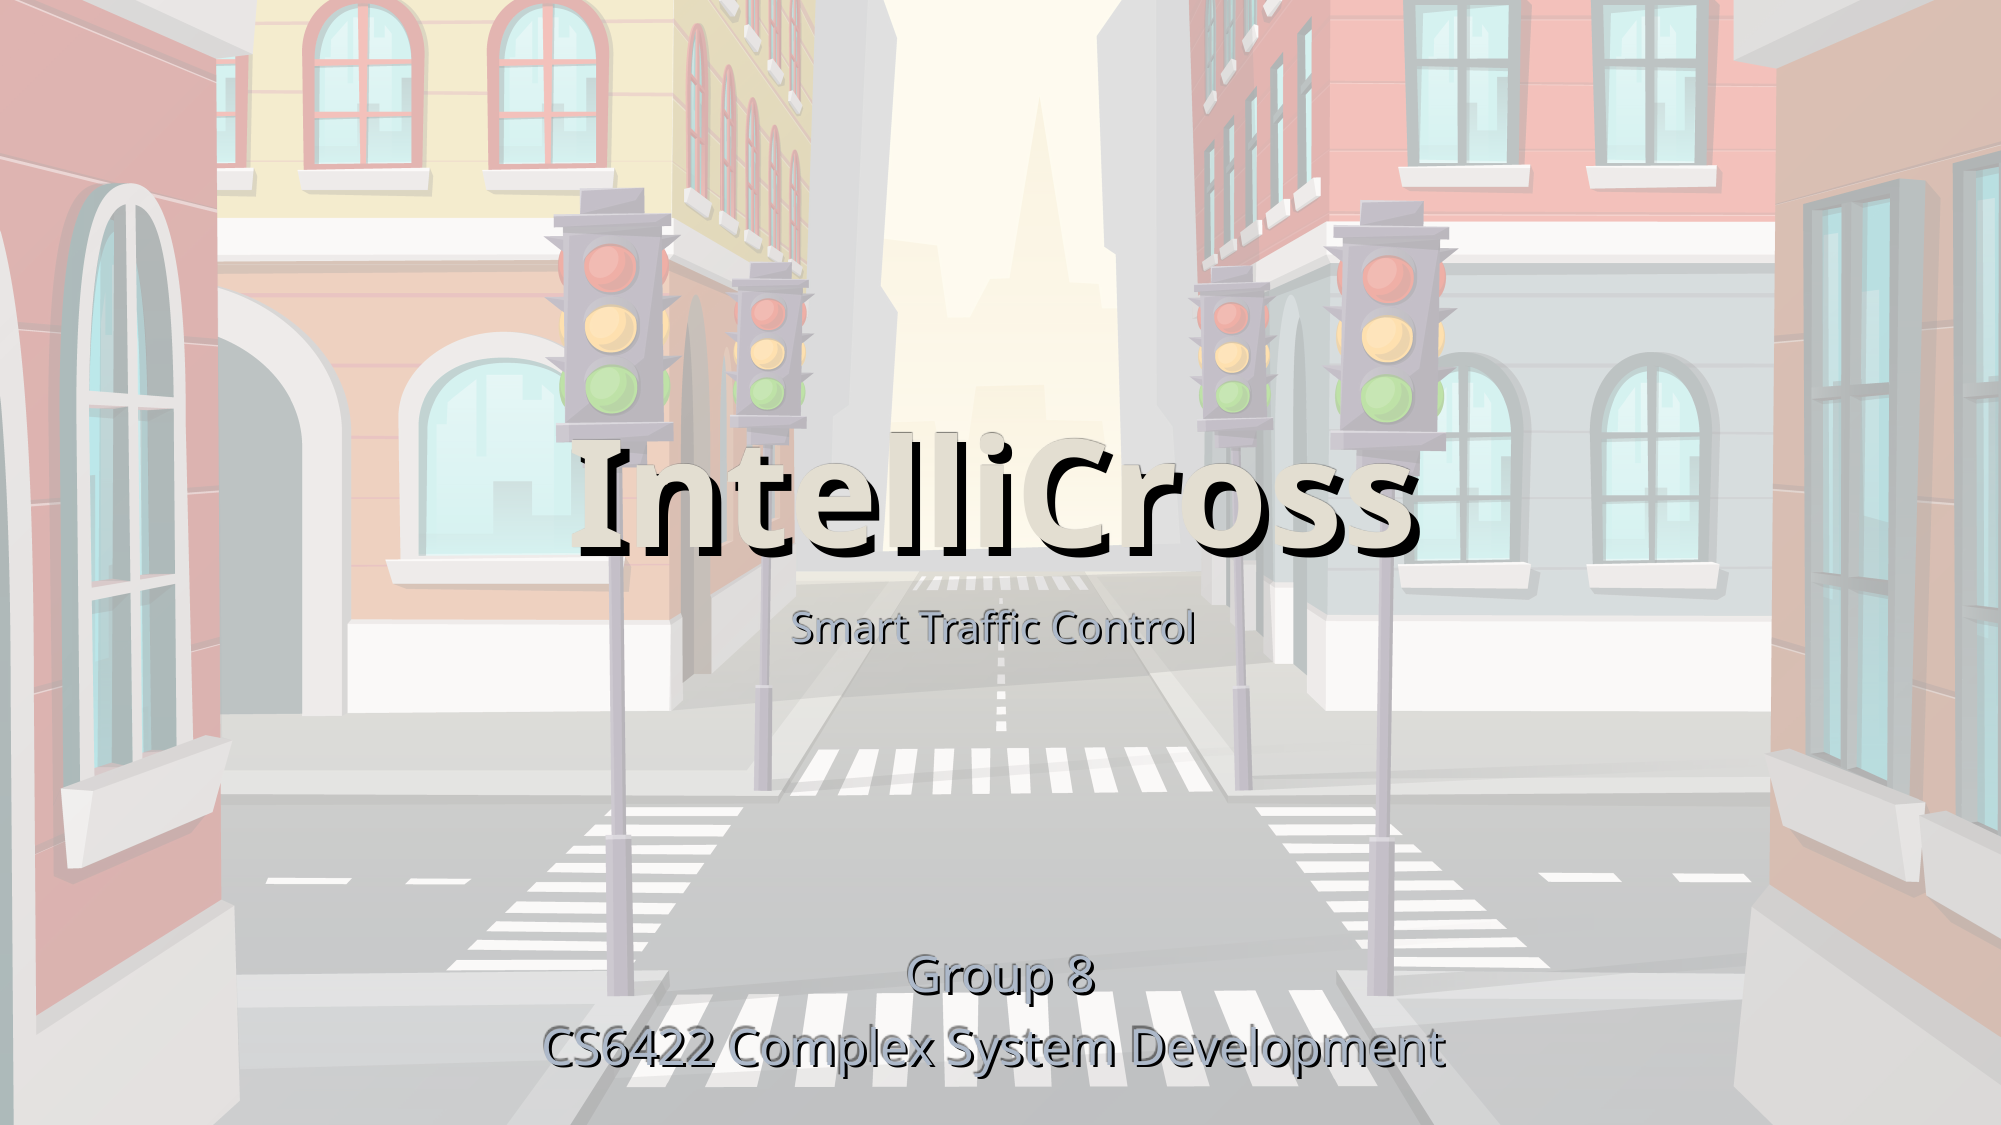

# IntelliCross
Smart Traffic Control
Group 8
CS6422 Complex System Development